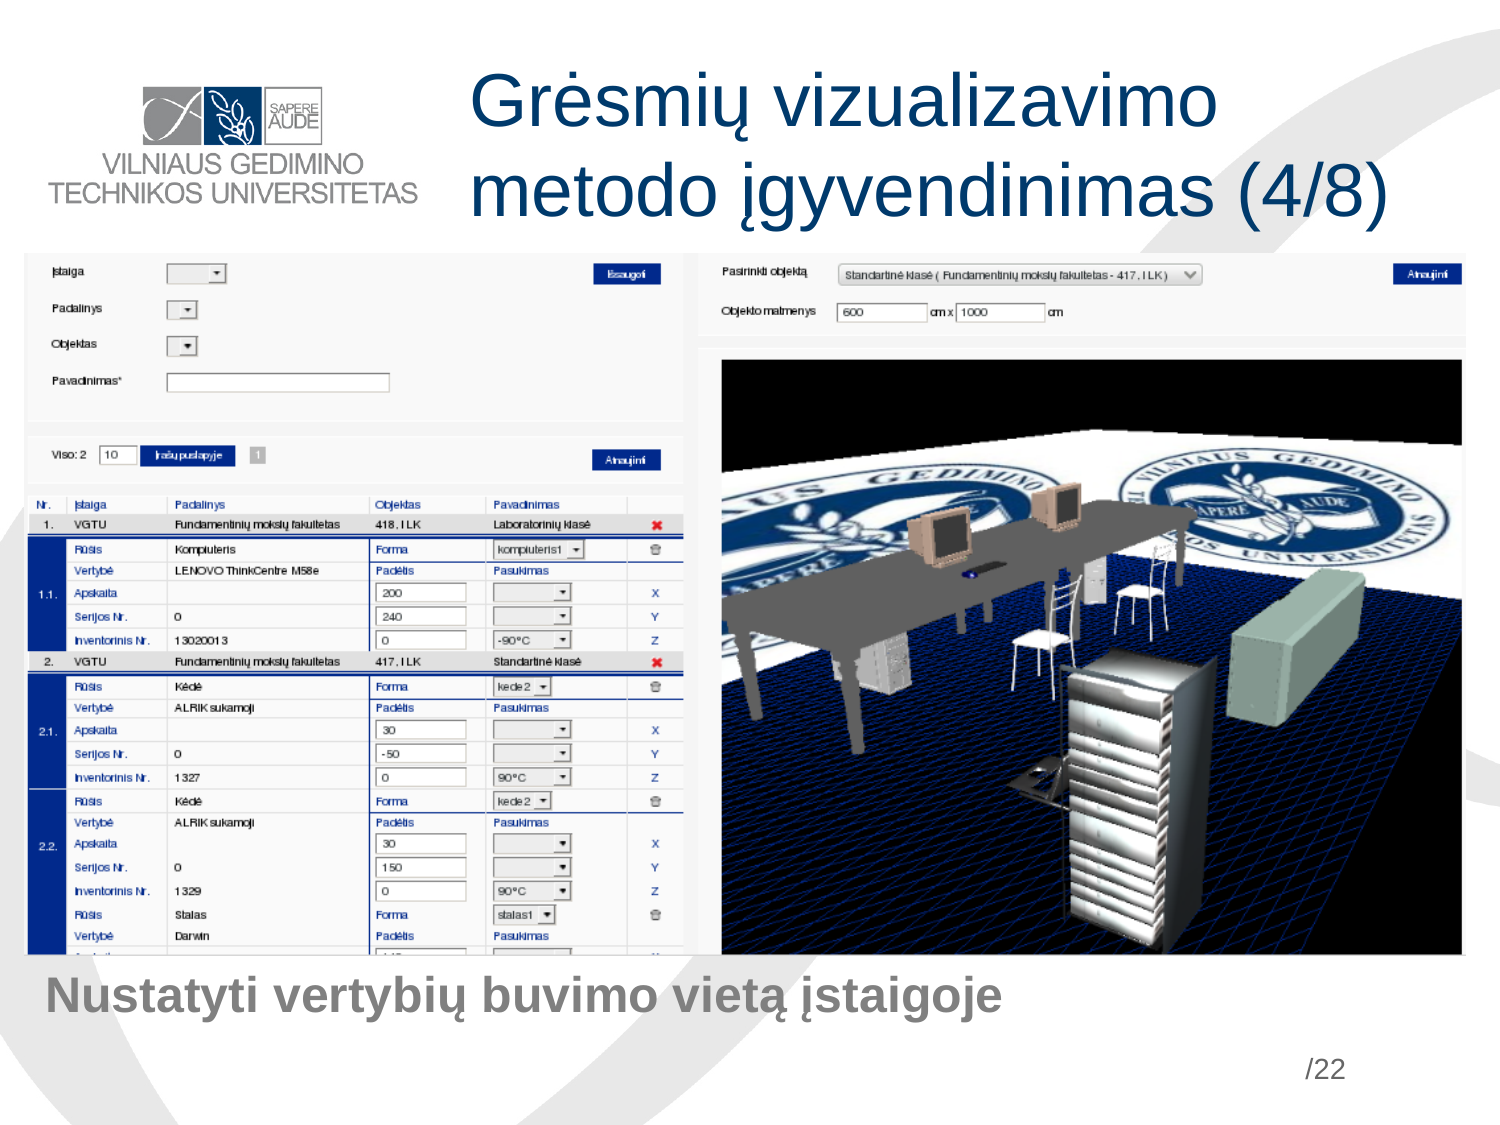

Grėsmių vizualizavimo metodo įgyvendinimas (4/8)
Nustatyti vertybių buvimo vietą įstaigoje
/22